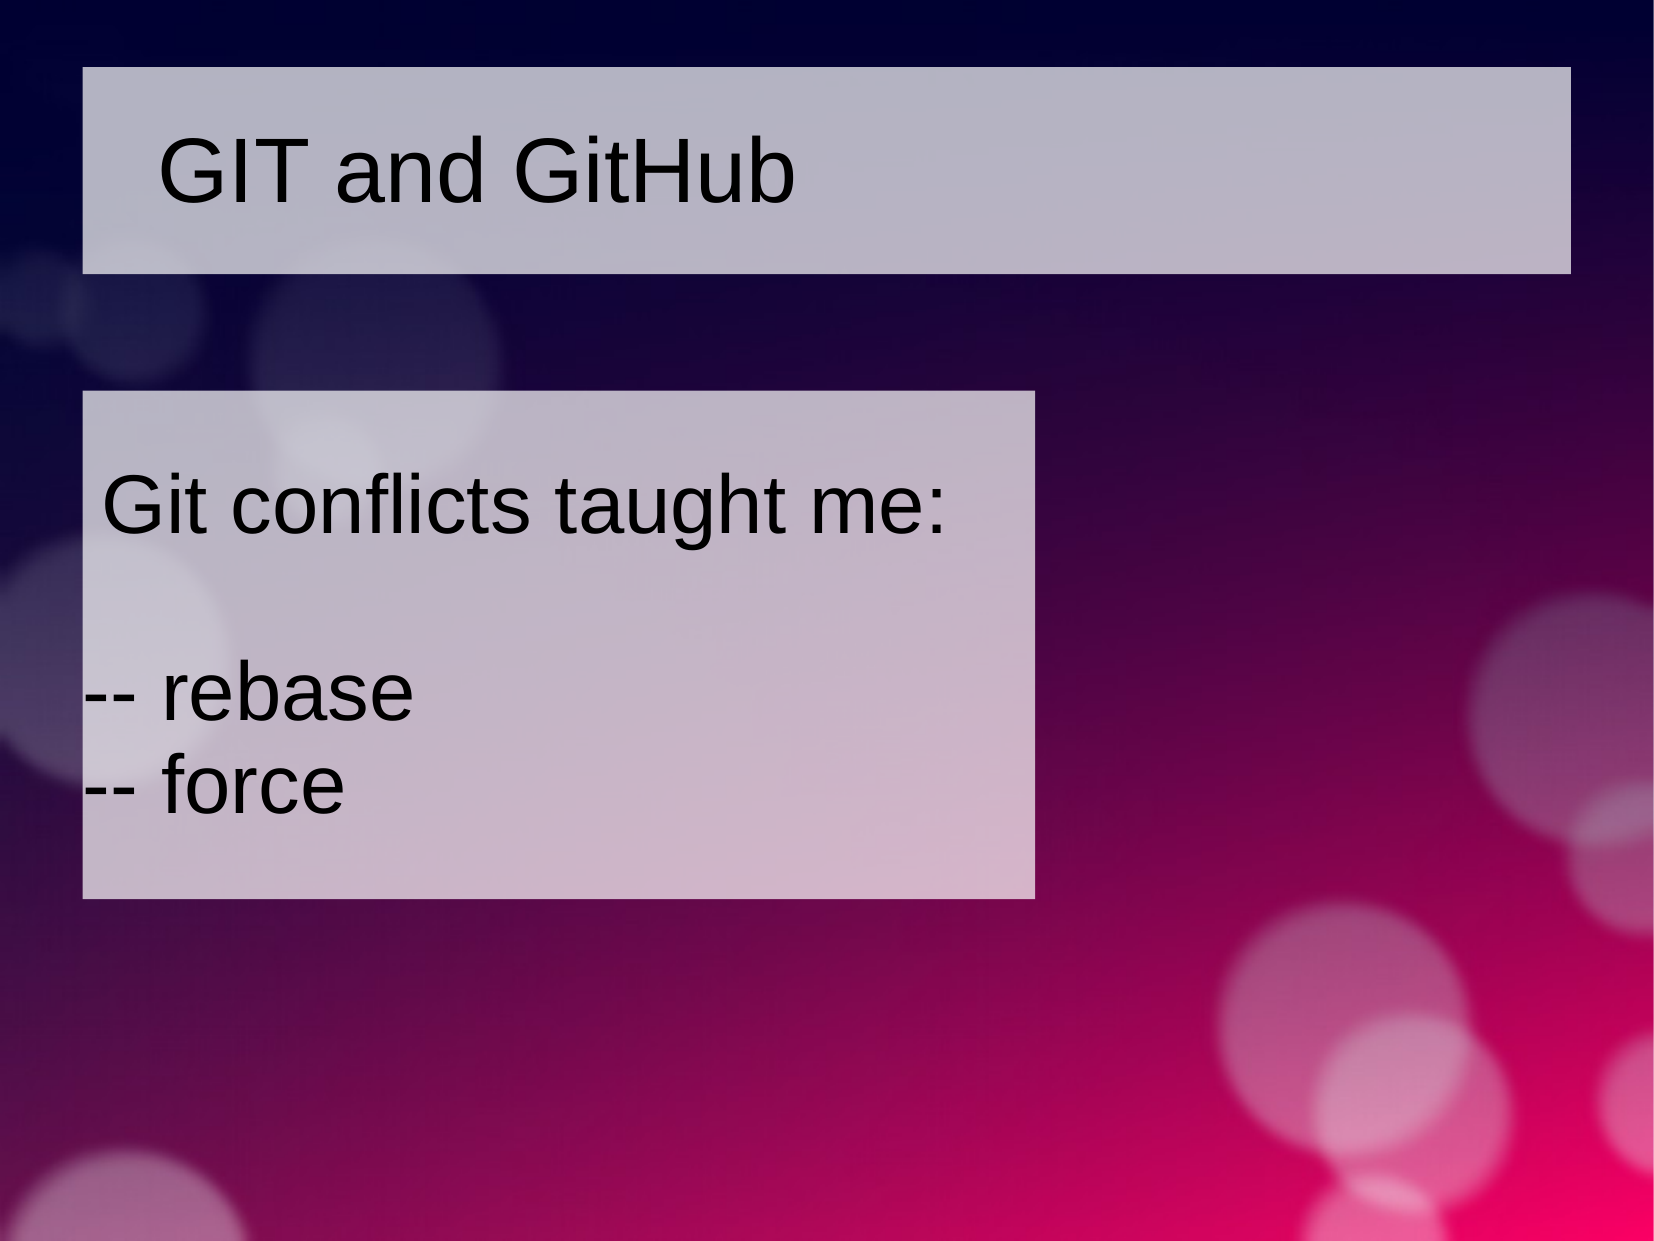

# GIT and GitHub
 Git conflicts taught me:
-- rebase
-- force